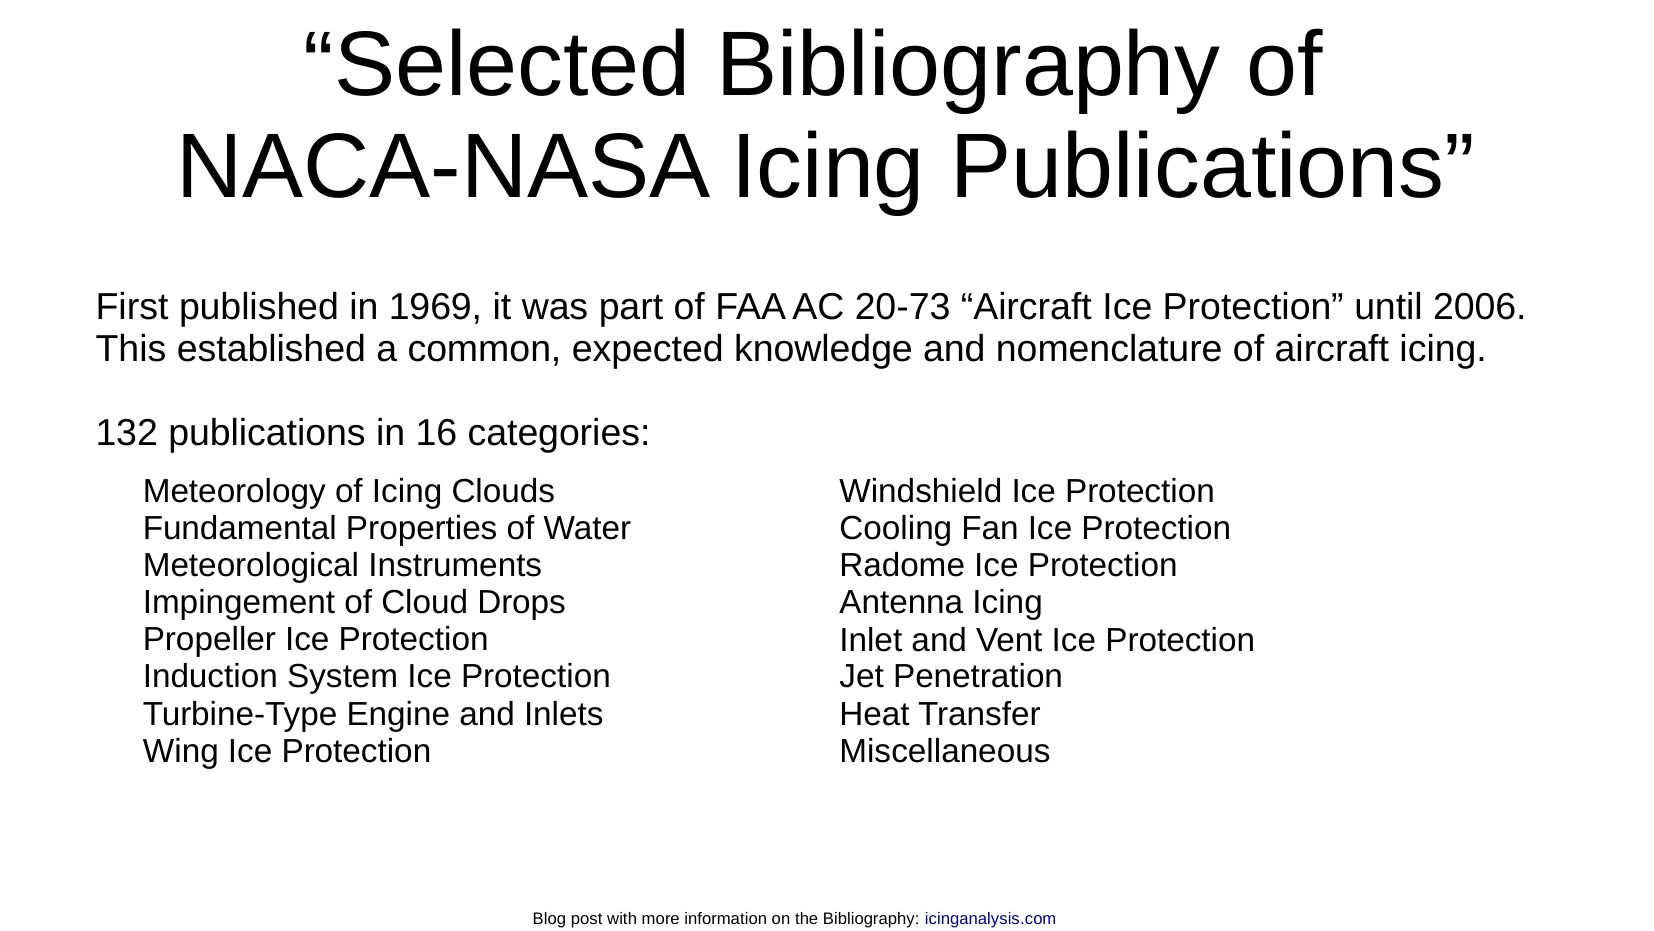

# “Selected Bibliography of NACA-NASA Icing Publications”
First published in 1969, it was part of FAA AC 20-73 “Aircraft Ice Protection” until 2006.
This established a common, expected knowledge and nomenclature of aircraft icing.
132 publications in 16 categories:
Meteorology of Icing Clouds
Fundamental Properties of Water
Meteorological Instruments
Impingement of Cloud Drops
Propeller Ice Protection
Induction System Ice Protection
Turbine-Type Engine and Inlets
Wing Ice Protection
Windshield Ice Protection
Cooling Fan Ice Protection
Radome Ice Protection
Antenna Icing
Inlet and Vent Ice Protection
Jet Penetration
Heat Transfer
Miscellaneous
Blog post with more information on the Bibliography: icinganalysis.com